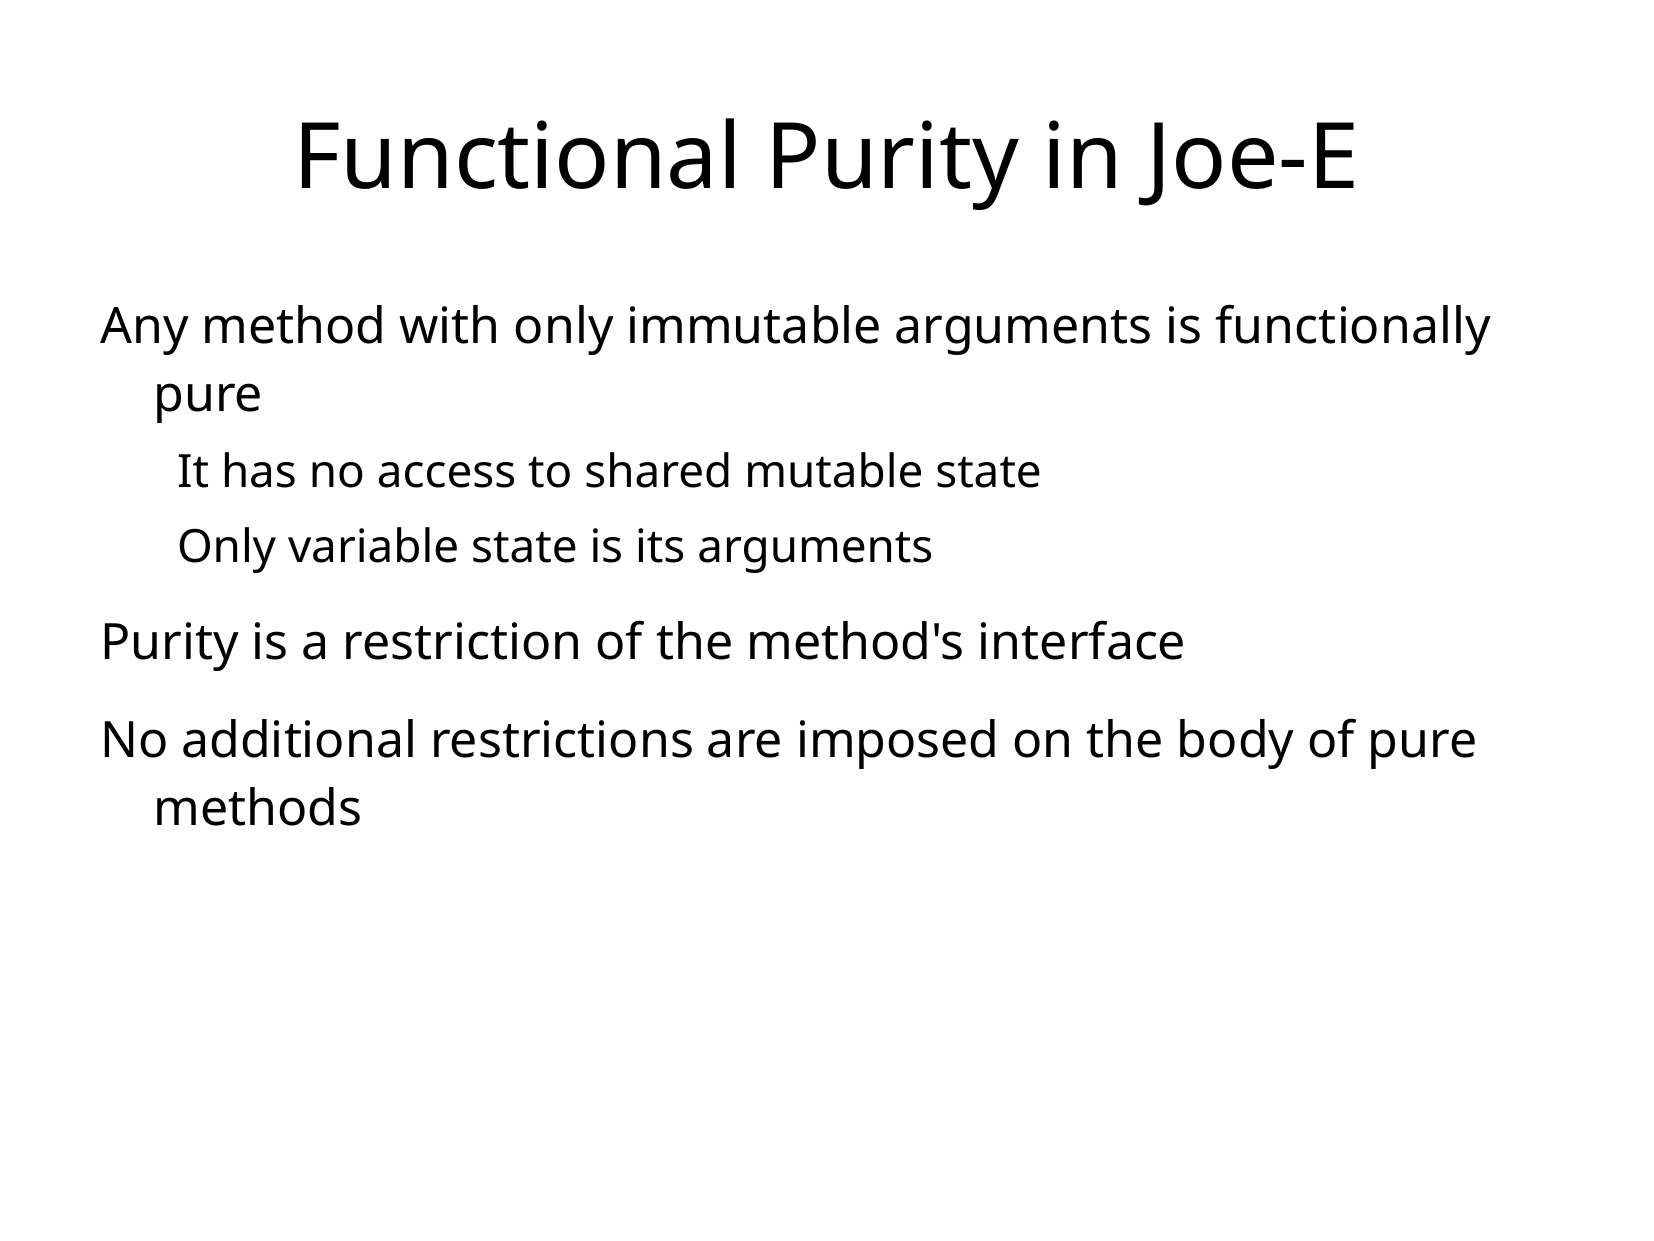

# Functional Purity in Joe-E
Any method with only immutable arguments is functionally pure
It has no access to shared mutable state
Only variable state is its arguments
Purity is a restriction of the method's interface
No additional restrictions are imposed on the body of pure methods